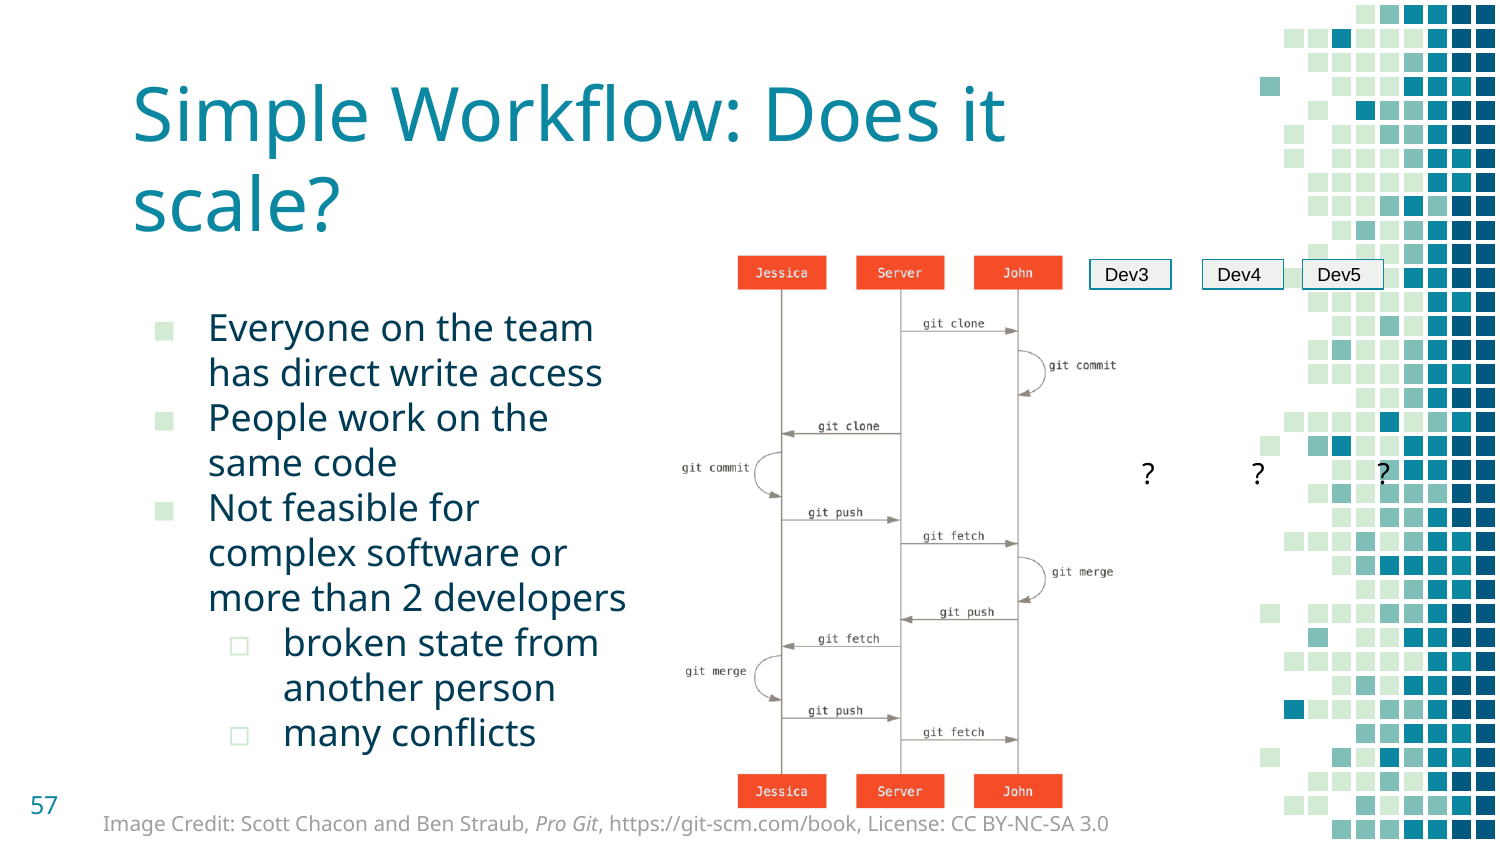

# Simple Workflow: Does it scale?
Dev3
Dev4
Dev5
Everyone on the team has direct write access
People work on the same code
Not feasible for complex software or more than 2 developers
broken state from another person
many conflicts
? ? ?
Image Credit: Scott Chacon and Ben Straub, Pro Git, https://git-scm.com/book, License: CC BY-NC-SA 3.0